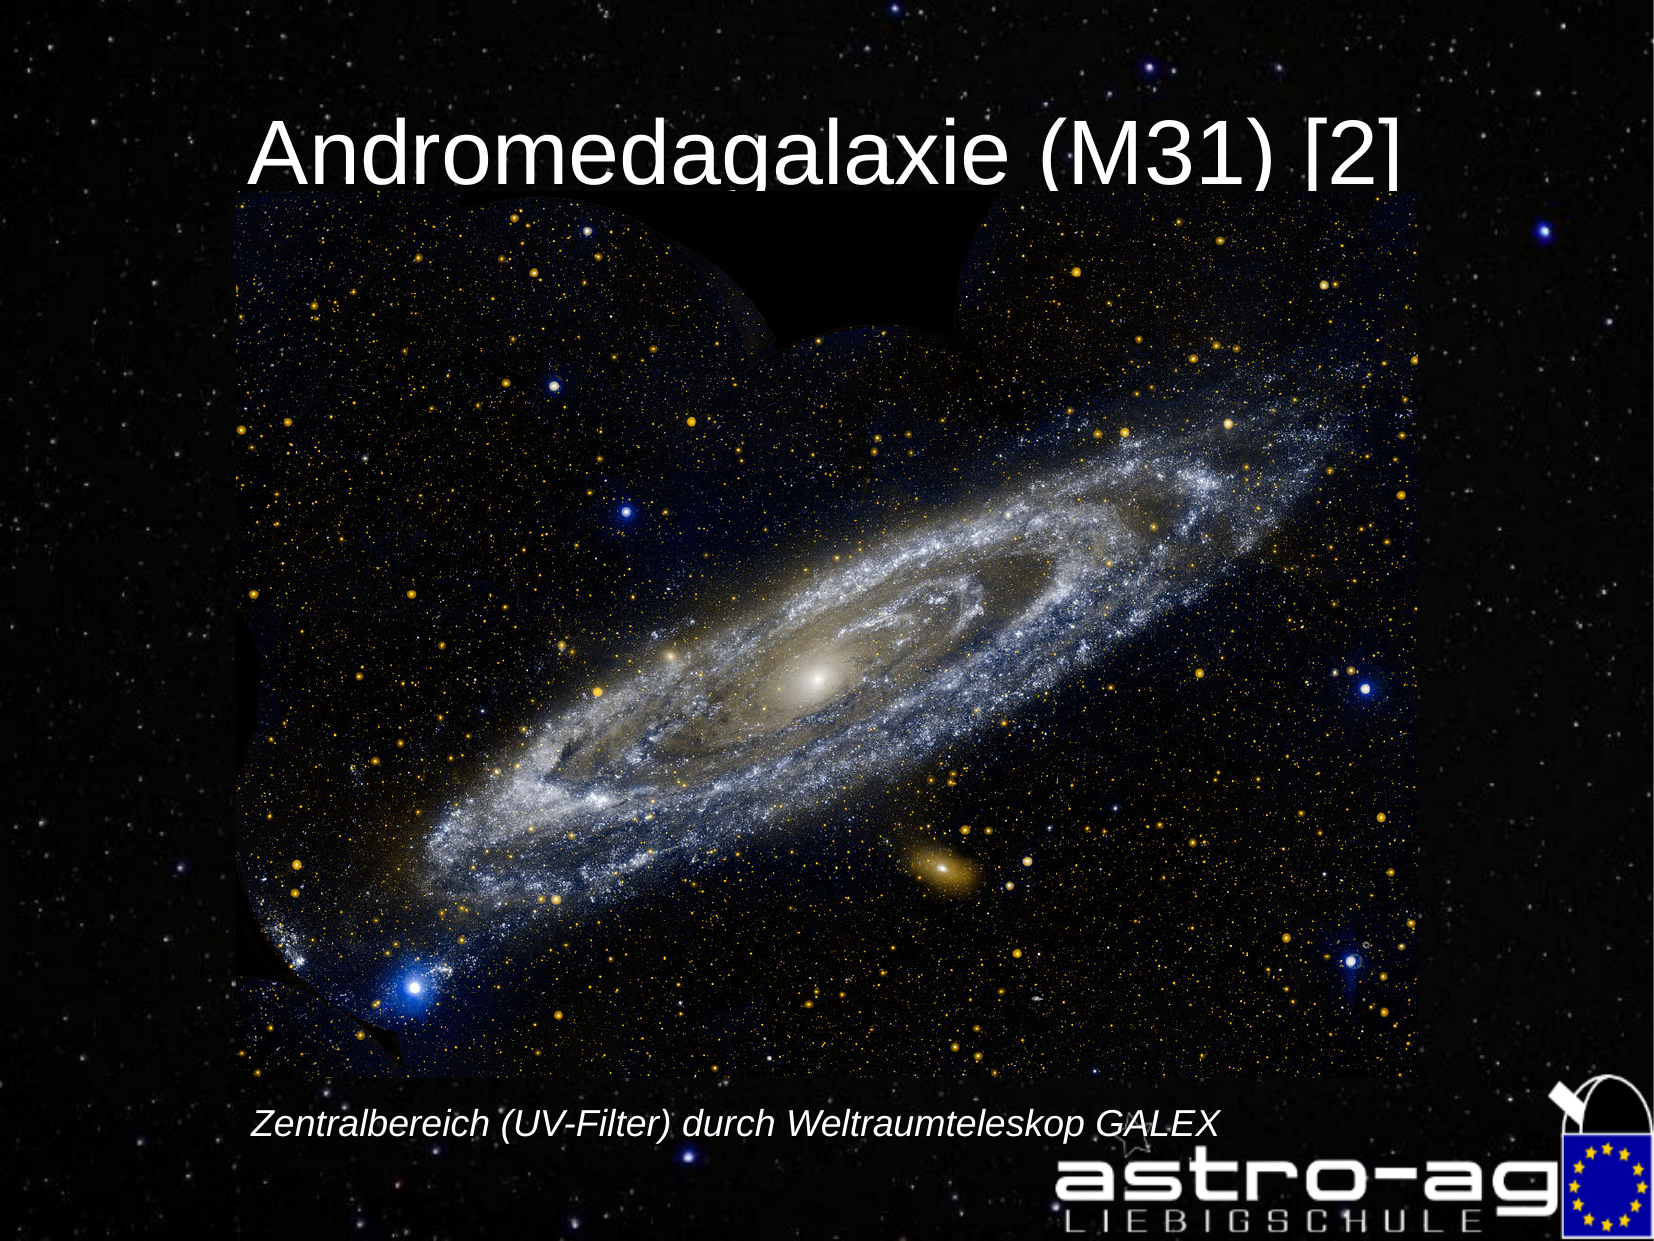

# Andromedagalaxie (M31) [2]
Zentralbereich (UV-Filter) durch Weltraumteleskop GALEX